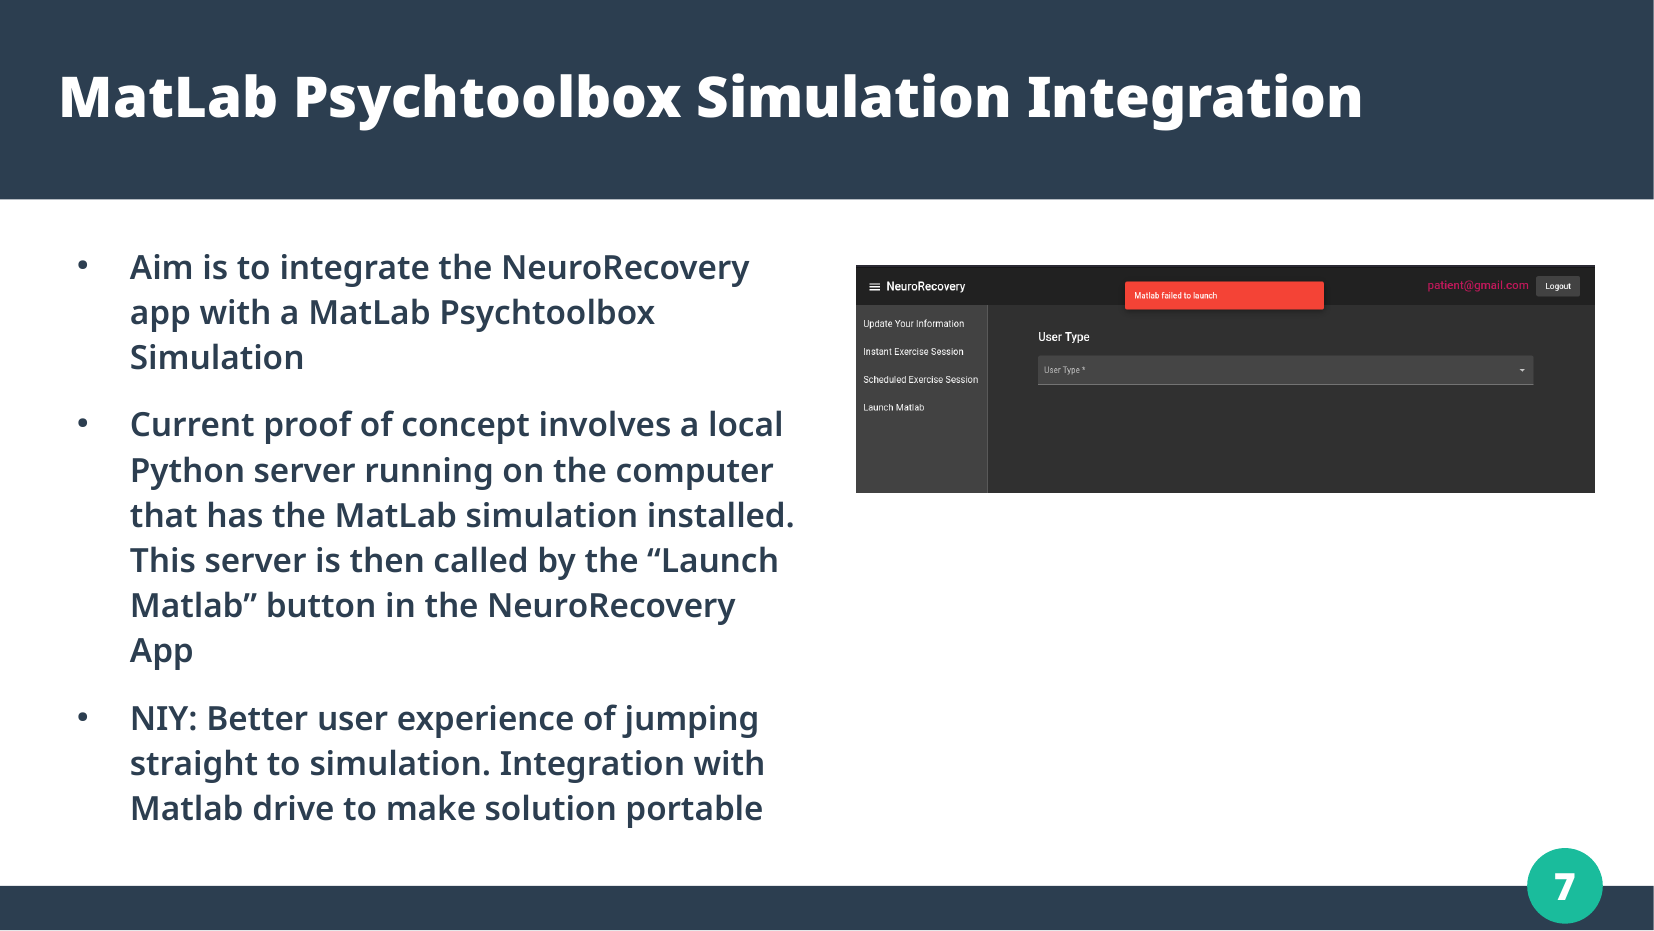

# MatLab Psychtoolbox Simulation Integration
Aim is to integrate the NeuroRecovery app with a MatLab Psychtoolbox Simulation
Current proof of concept involves a local Python server running on the computer that has the MatLab simulation installed. This server is then called by the “Launch Matlab” button in the NeuroRecovery App
NIY: Better user experience of jumping straight to simulation. Integration with Matlab drive to make solution portable